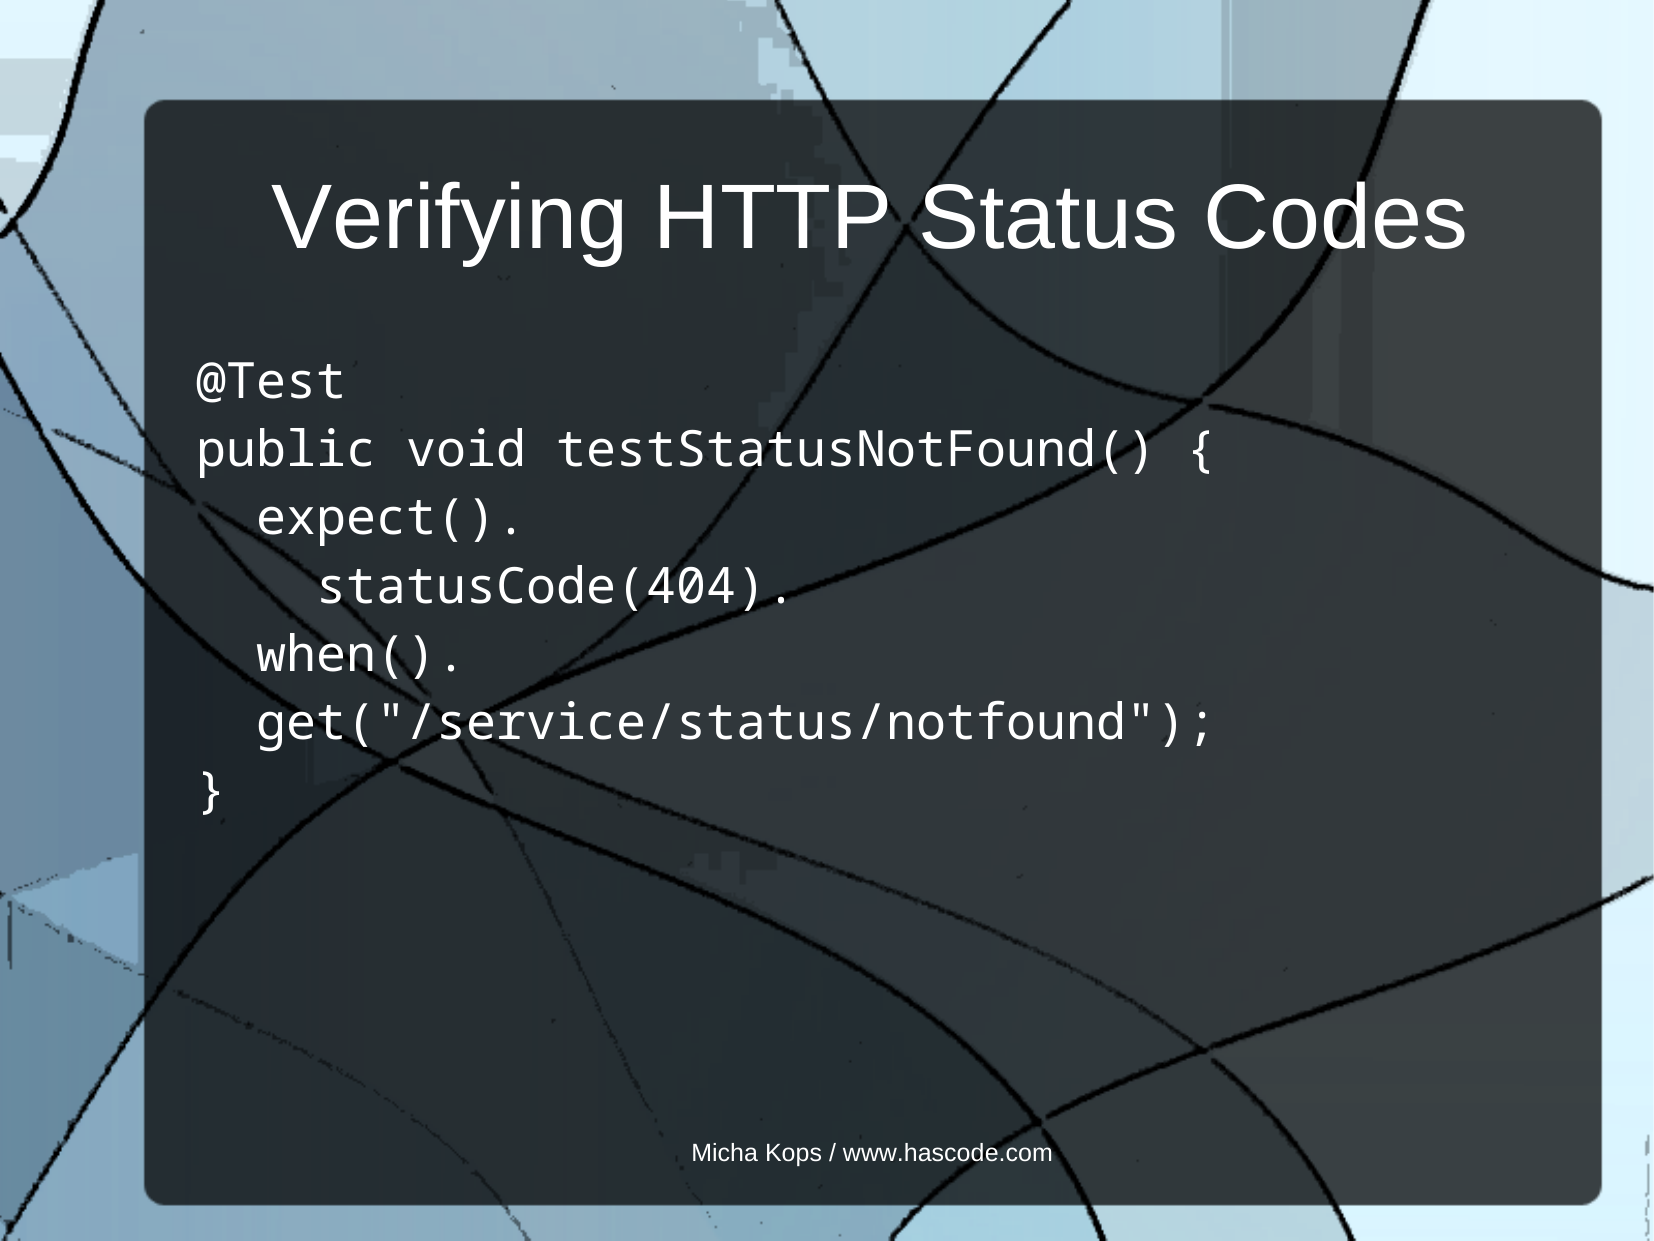

# Verifying HTTP Status Codes
@Test
public void testStatusNotFound() {
 expect().
 statusCode(404).
 when().
 get("/service/status/notfound");
}